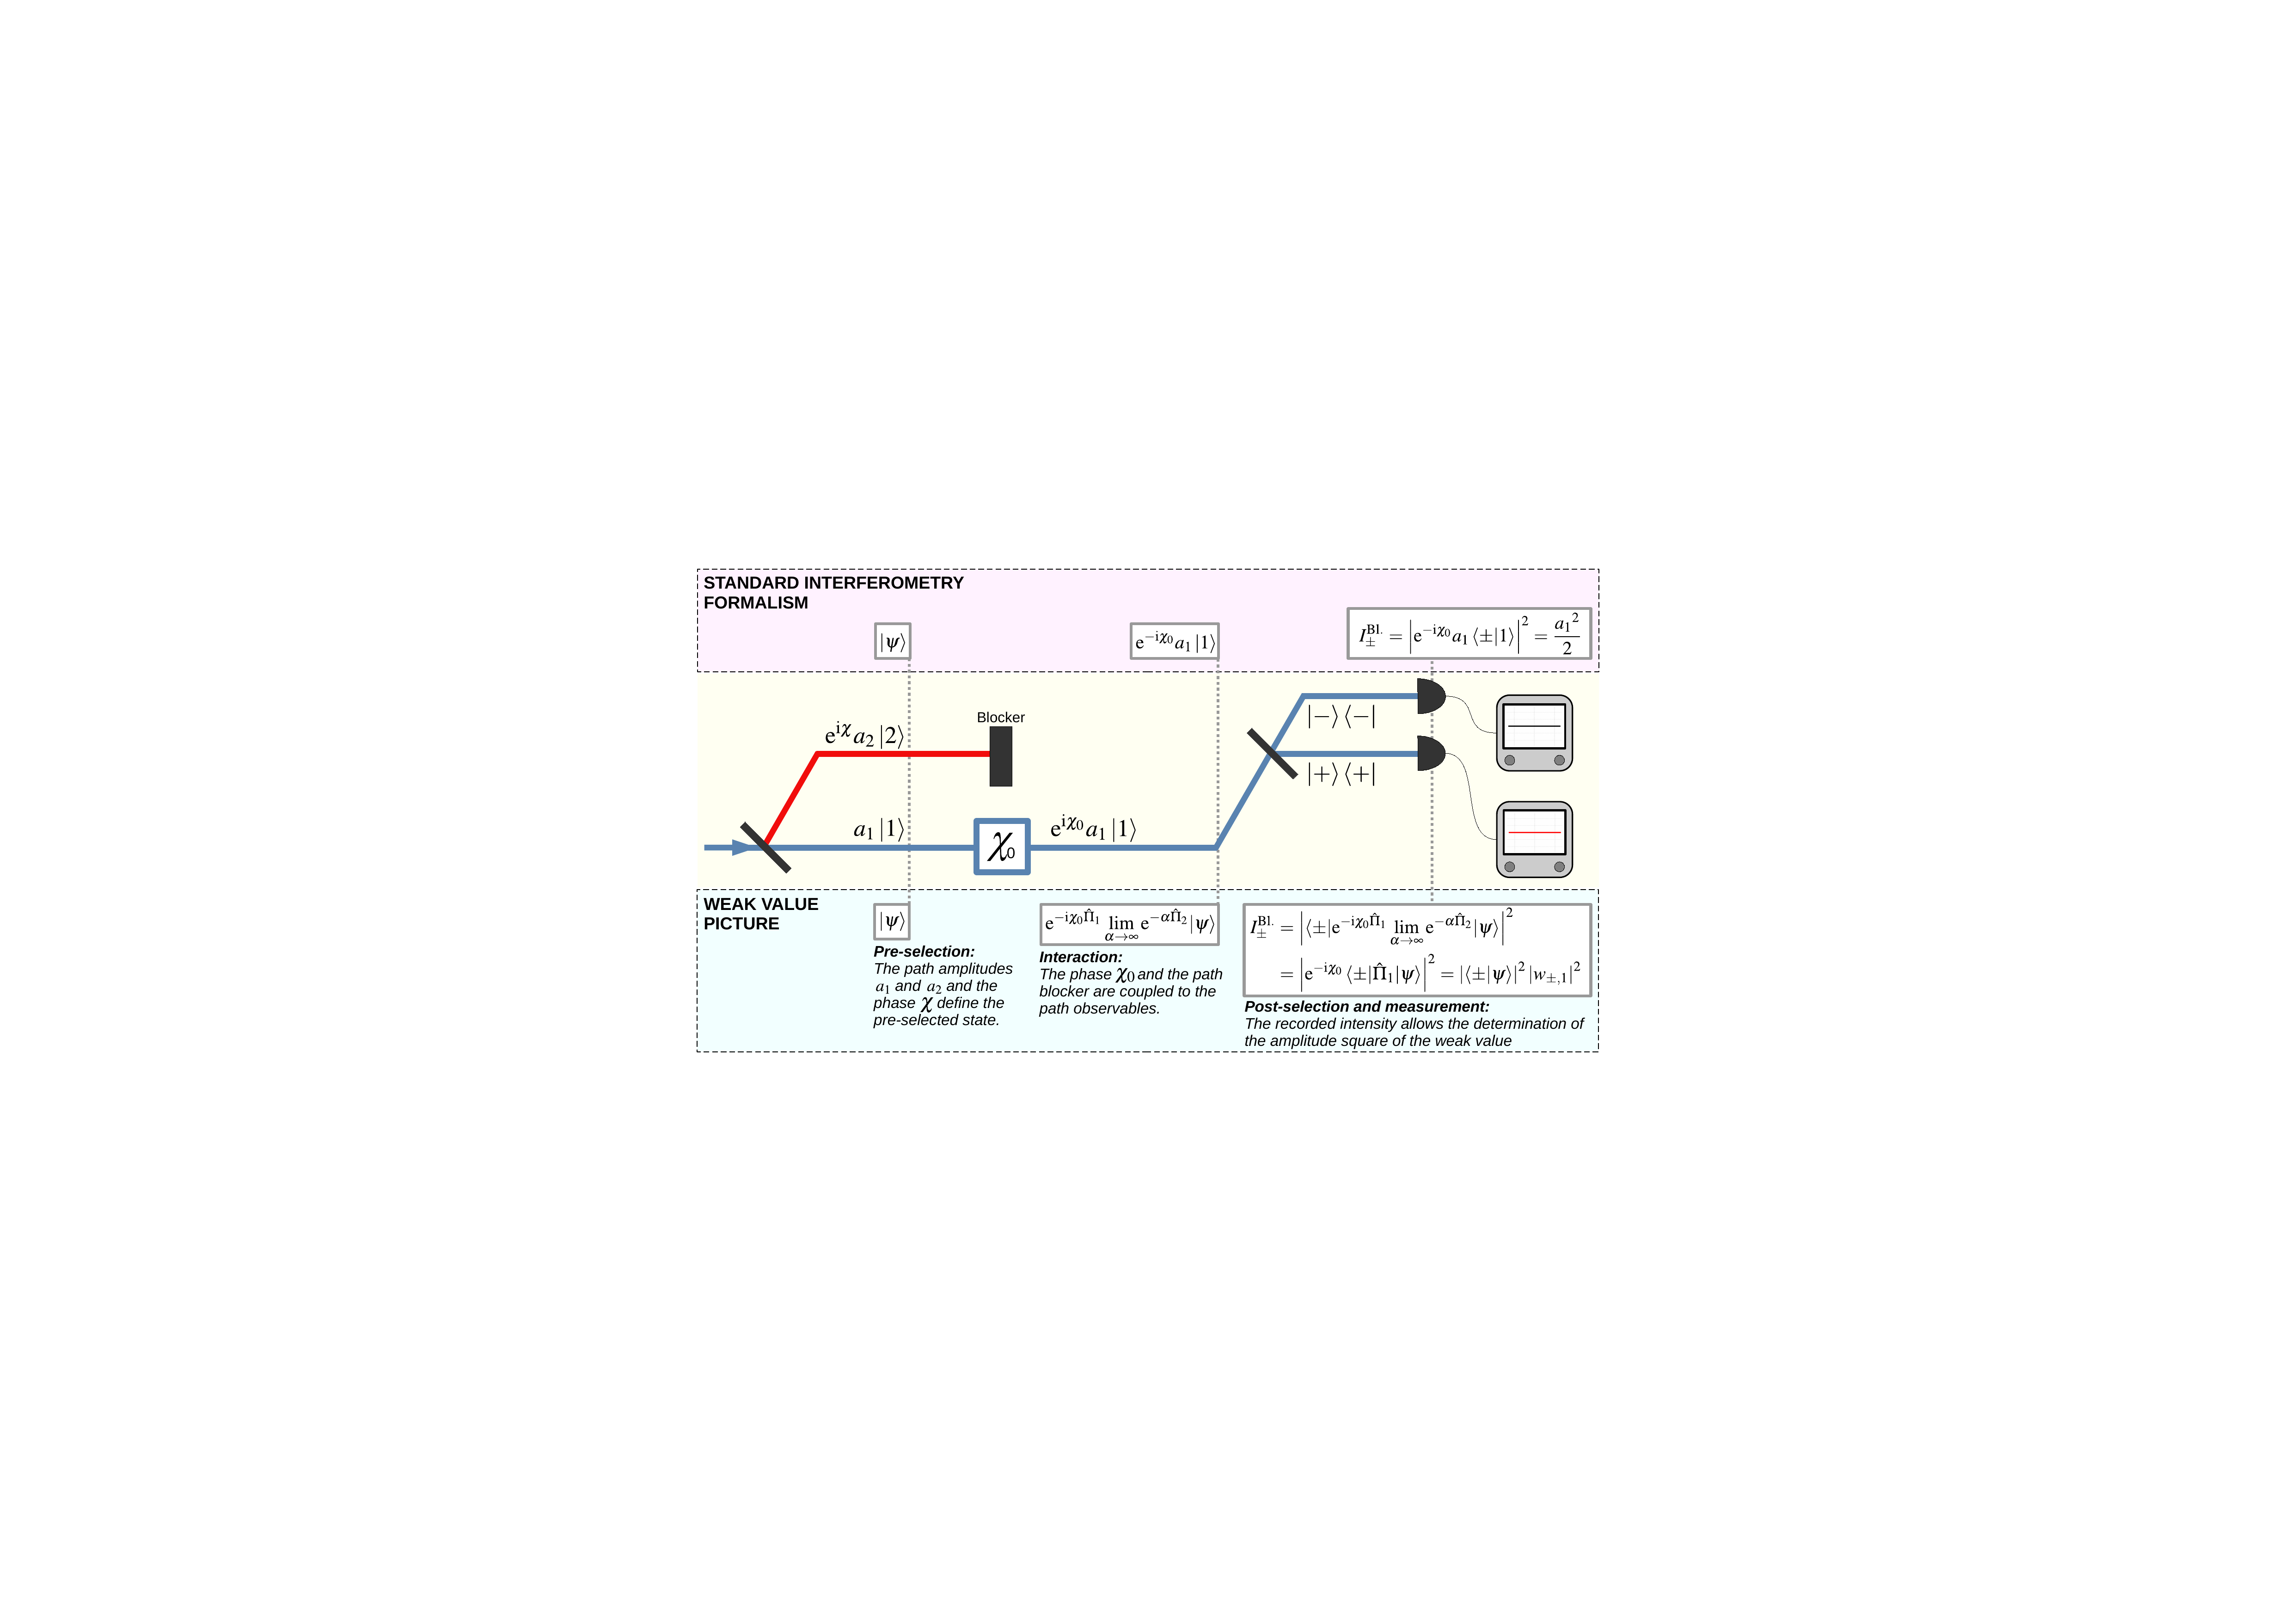

STANDARD INTERFEROMETRY
FORMALISM
Blocker
0
WEAK VALUE
PICTURE
Pre-selection:
The path amplitudes
 and and the
phase define the
pre-selected state.
Interaction:
The phase and the path
blocker are coupled to the
path observables.
Post-selection and measurement:
The recorded intensity allows the determination of
the amplitude square of the weak value